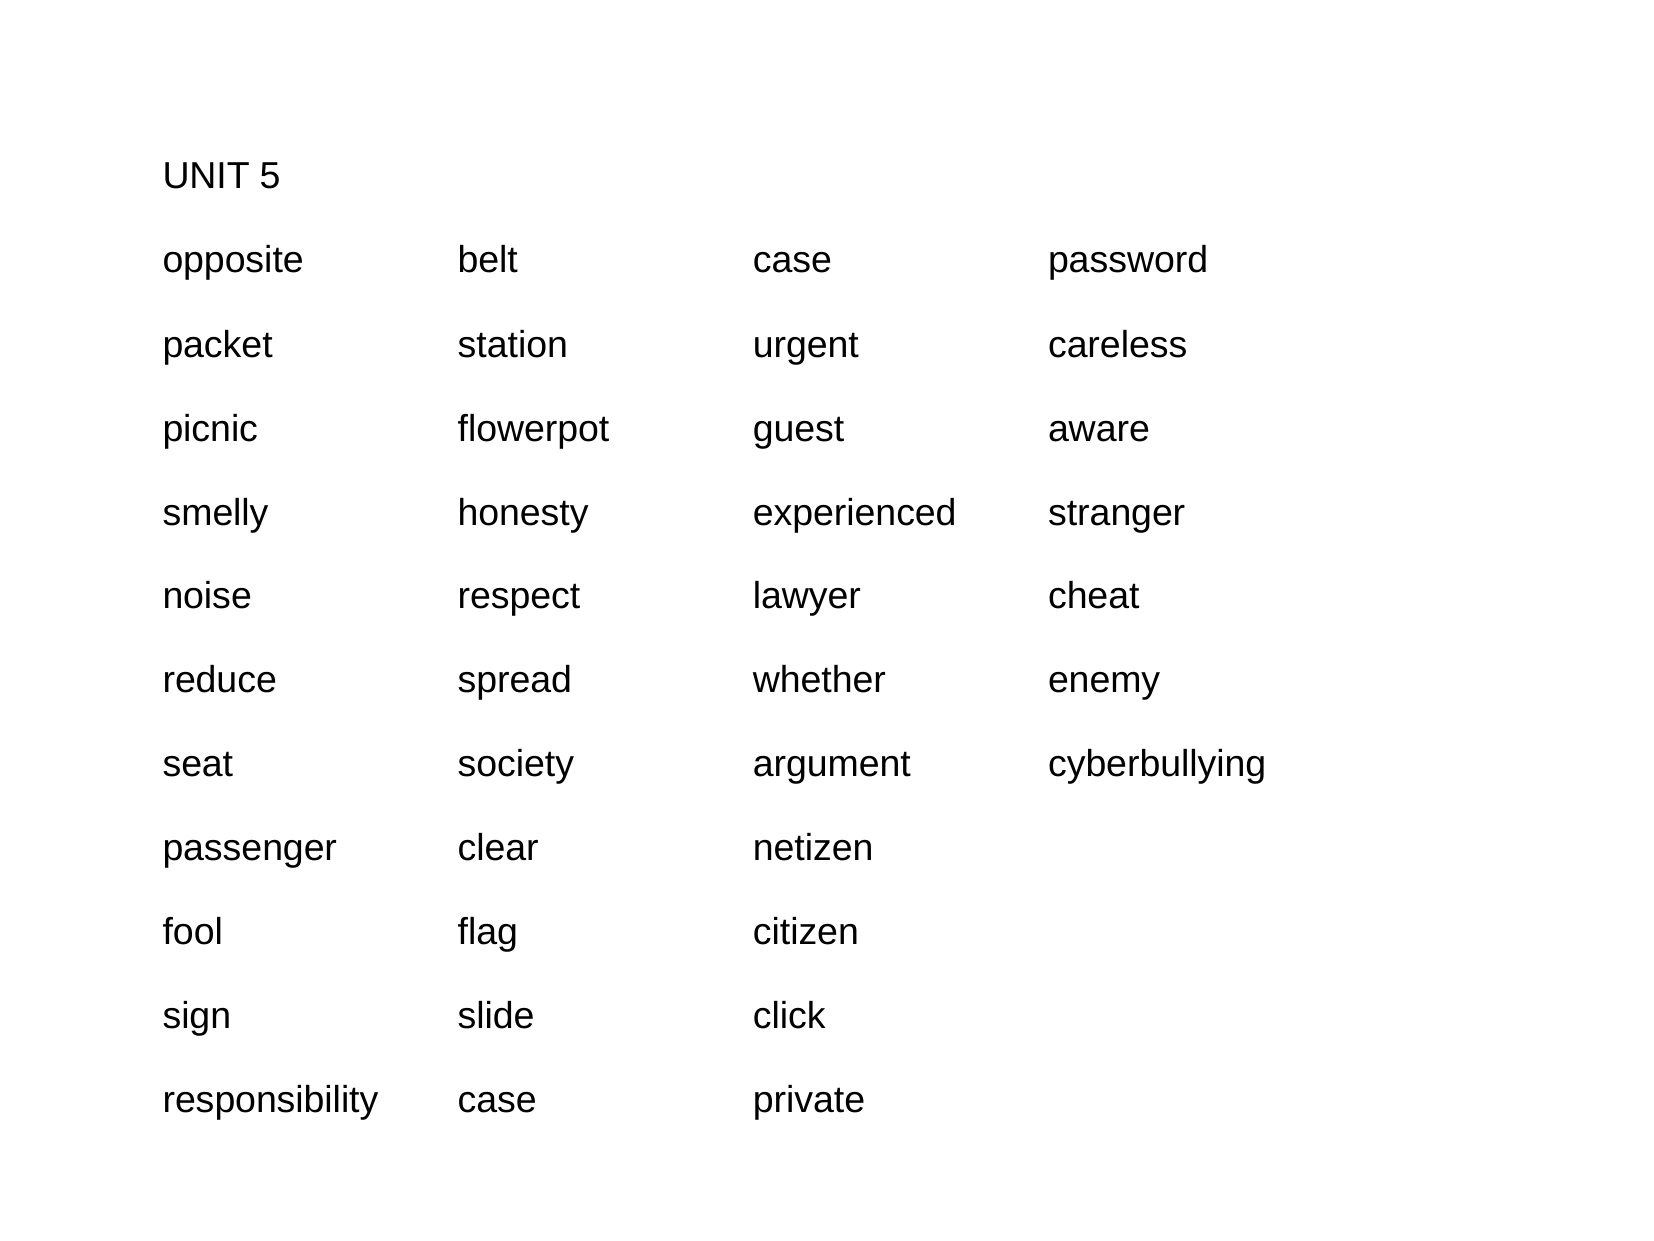

UNIT 5
opposite			belt				case			password
packet			station			urgent			careless
picnic			flowerpot		guest			aware
smelly			honesty			experienced		stranger
noise			respect			lawyer			cheat
reduce			spread			whether			enemy
seat				society			argument		cyberbullying
passenger		clear			netizen
fool				flag				citizen
sign				slide			click
responsibility		case			private